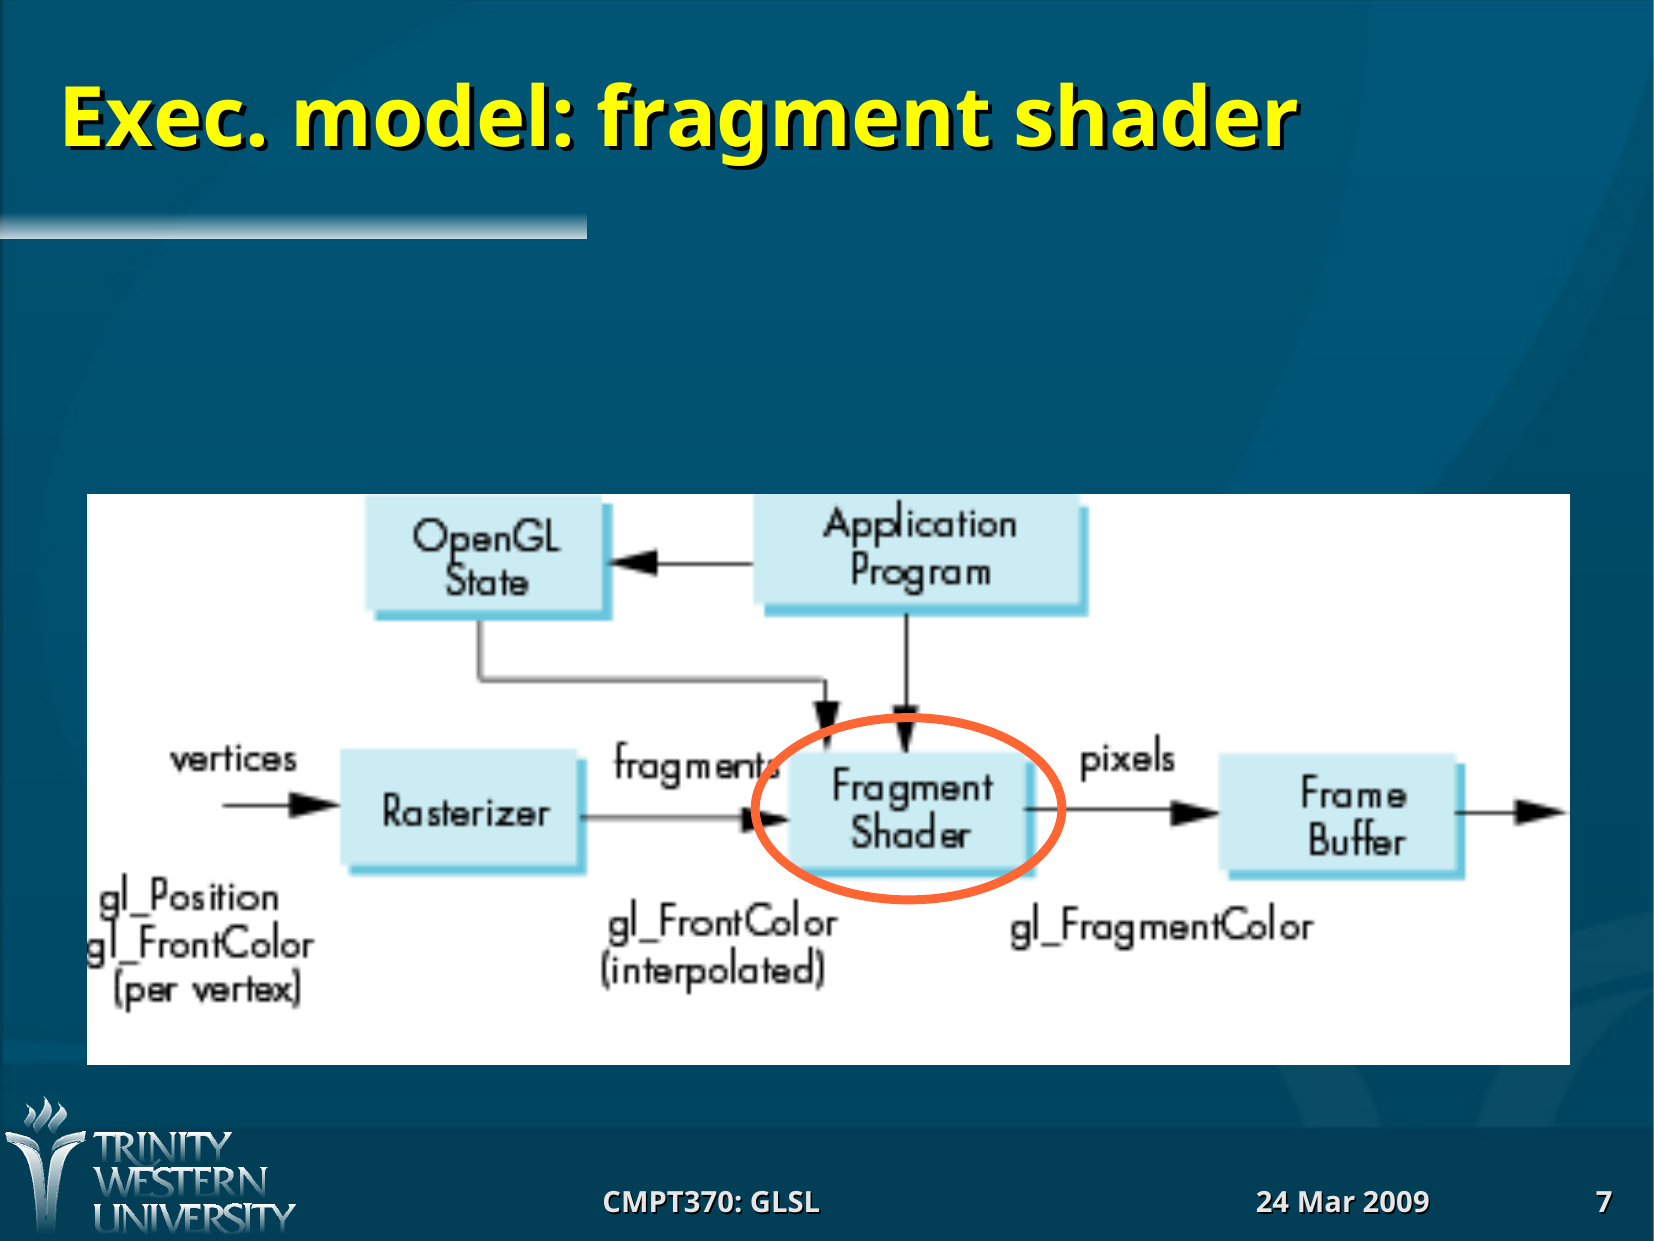

# Exec. model: fragment shader
CMPT370: GLSL
24 Mar 2009
7